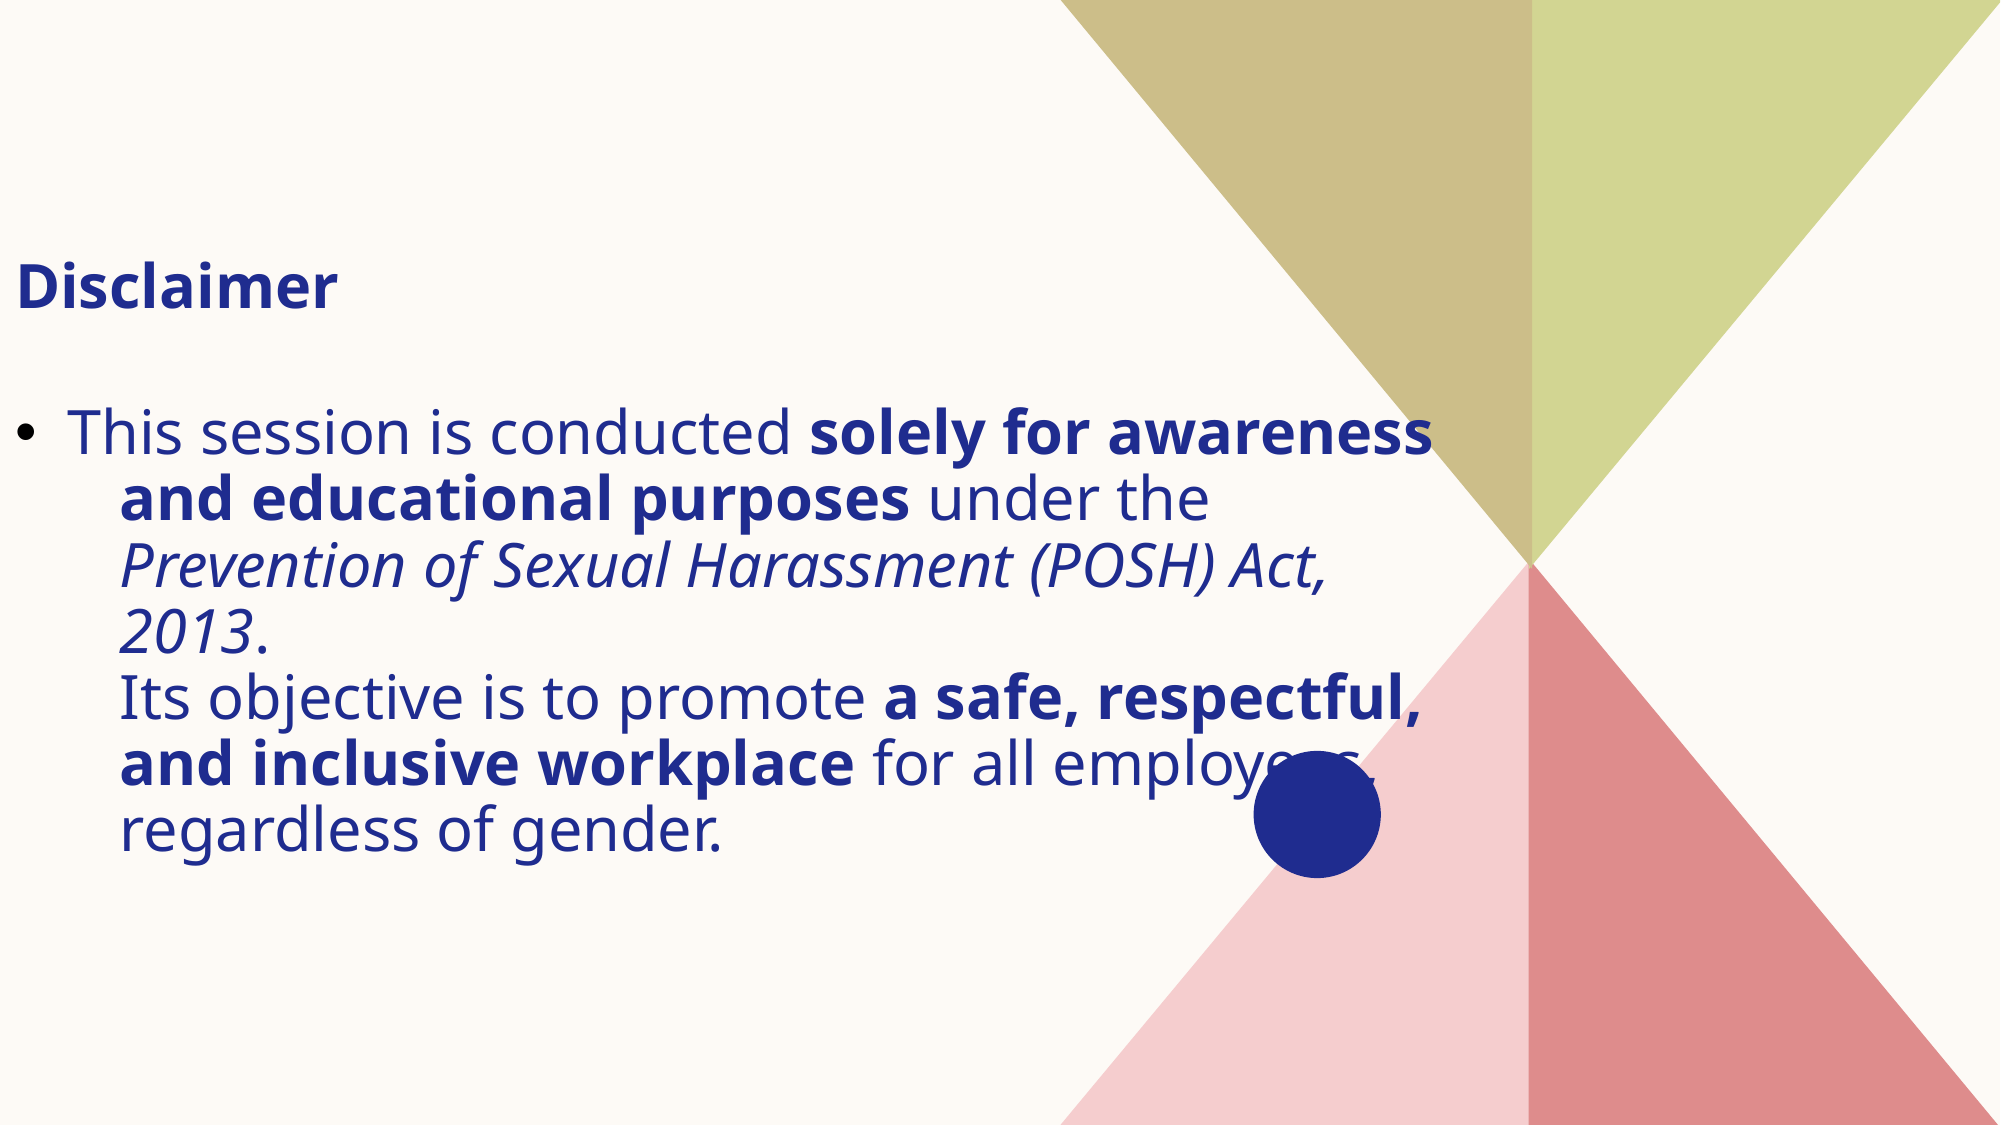

# Disclaimer
This session is conducted solely for awareness and educational purposes under the Prevention of Sexual Harassment (POSH) Act, 2013.
Its objective is to promote a safe, respectful, and inclusive workplace for all employees, regardless of gender.